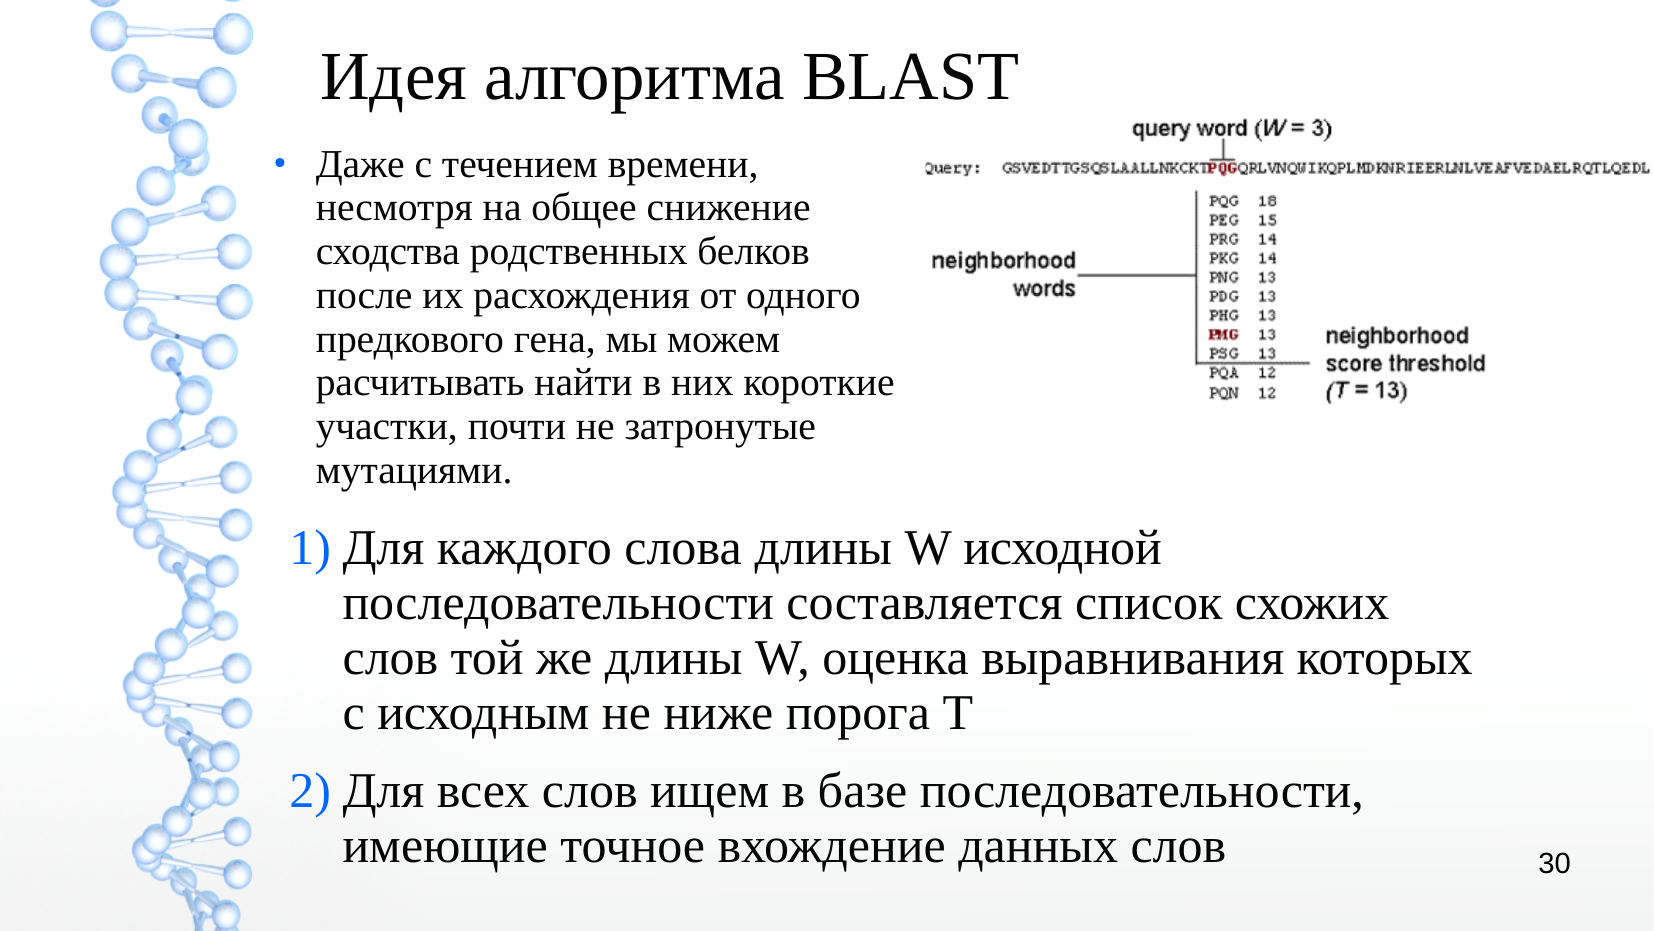

# Идея алгоритма BLAST
Даже с течением времени, несмотря на общее снижение сходства родственных белков после их расхождения от одного предкового гена, мы можем расчитывать найти в них короткие участки, почти не затронутые мутациями.
Для каждого слова длины W исходной последовательности составляется список схожих слов той же длины W, оценка выравнивания которых с исходным не ниже порога T
Для всех слов ищем в базе последовательности, имеющие точное вхождение данных слов
30